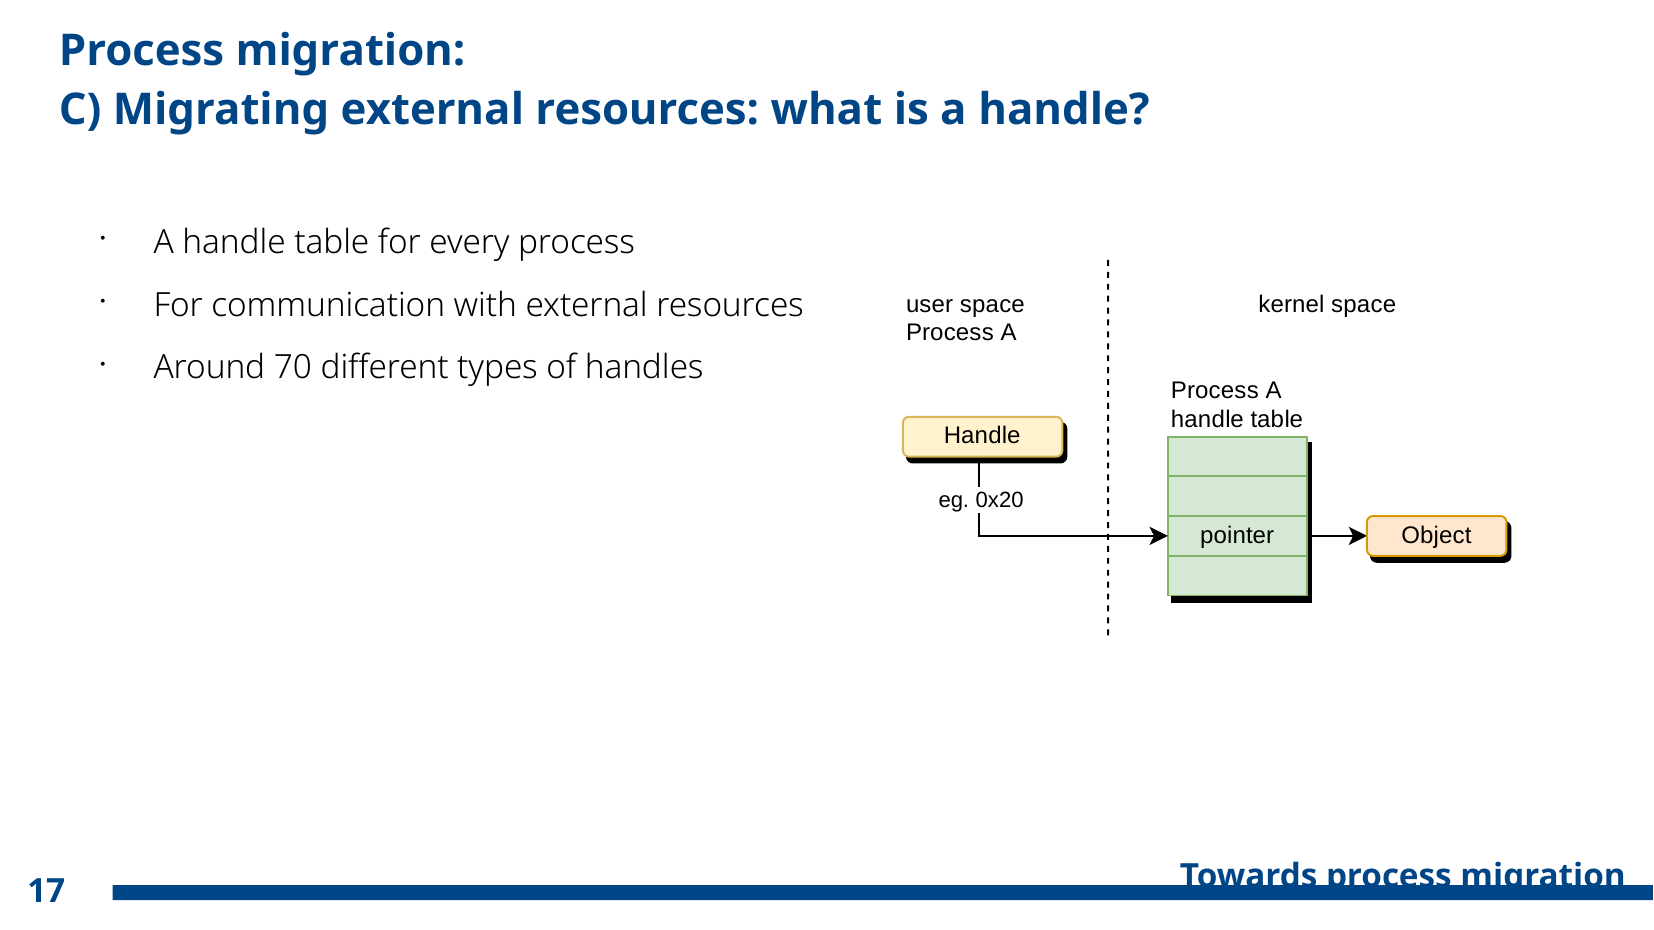

# Process migration: C) Migrating external resources: what is a handle?
A handle table for every process
For communication with external resources
Around 70 different types of handles